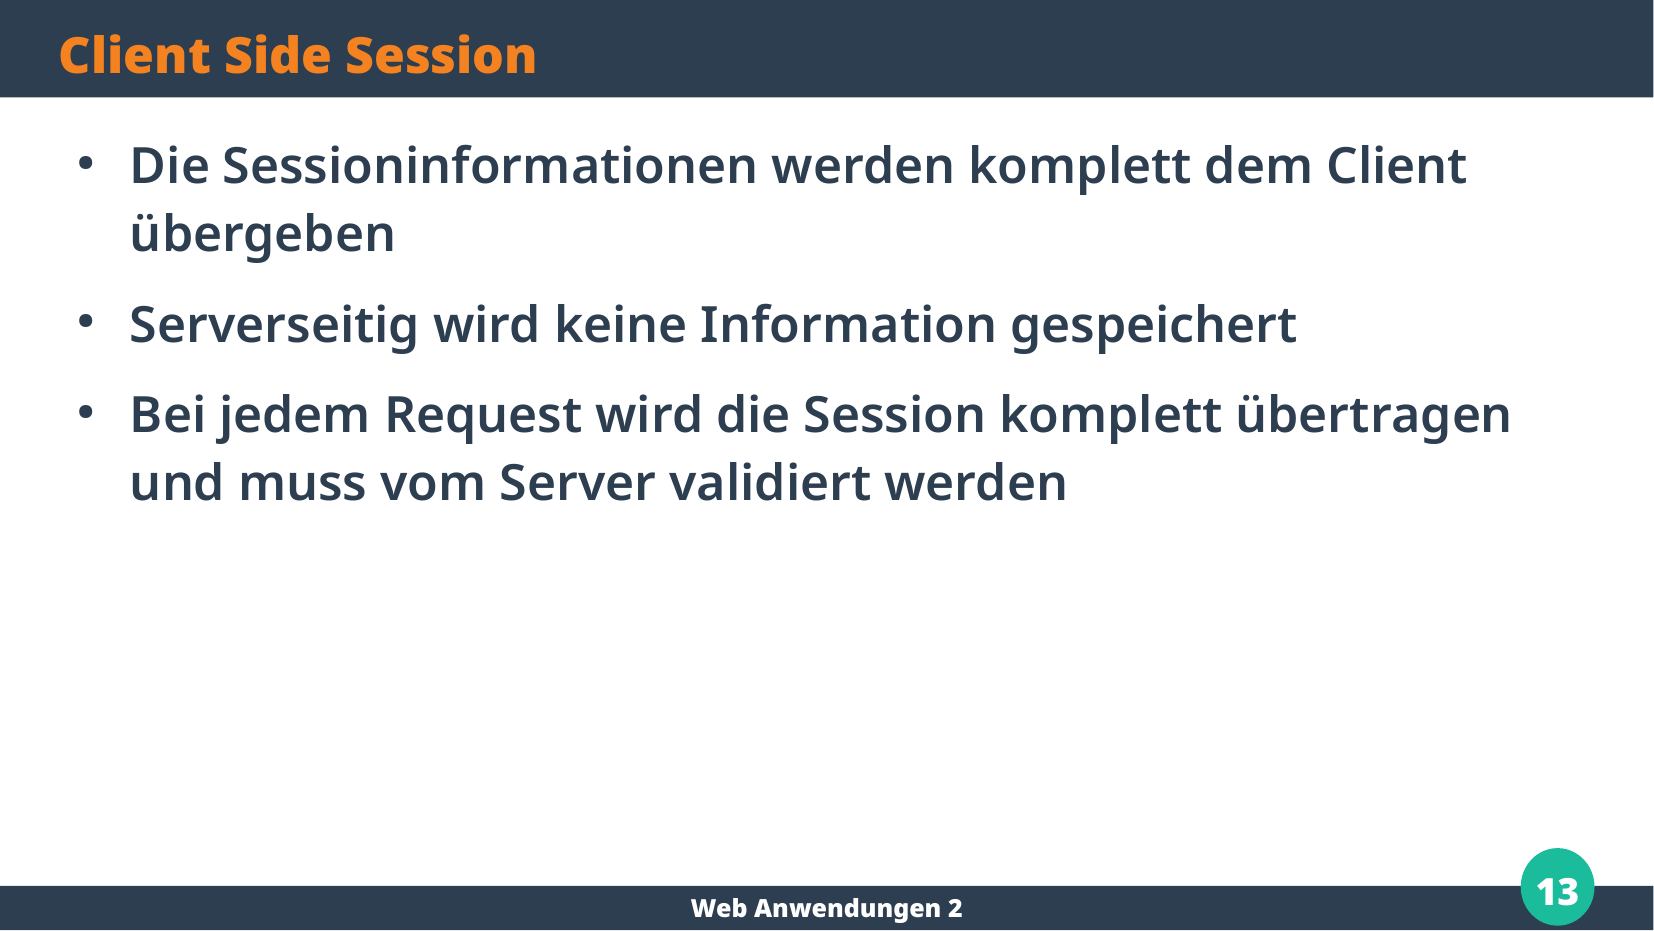

# Client Side Session
Die Sessioninformationen werden komplett dem Client übergeben
Serverseitig wird keine Information gespeichert
Bei jedem Request wird die Session komplett übertragen und muss vom Server validiert werden
13